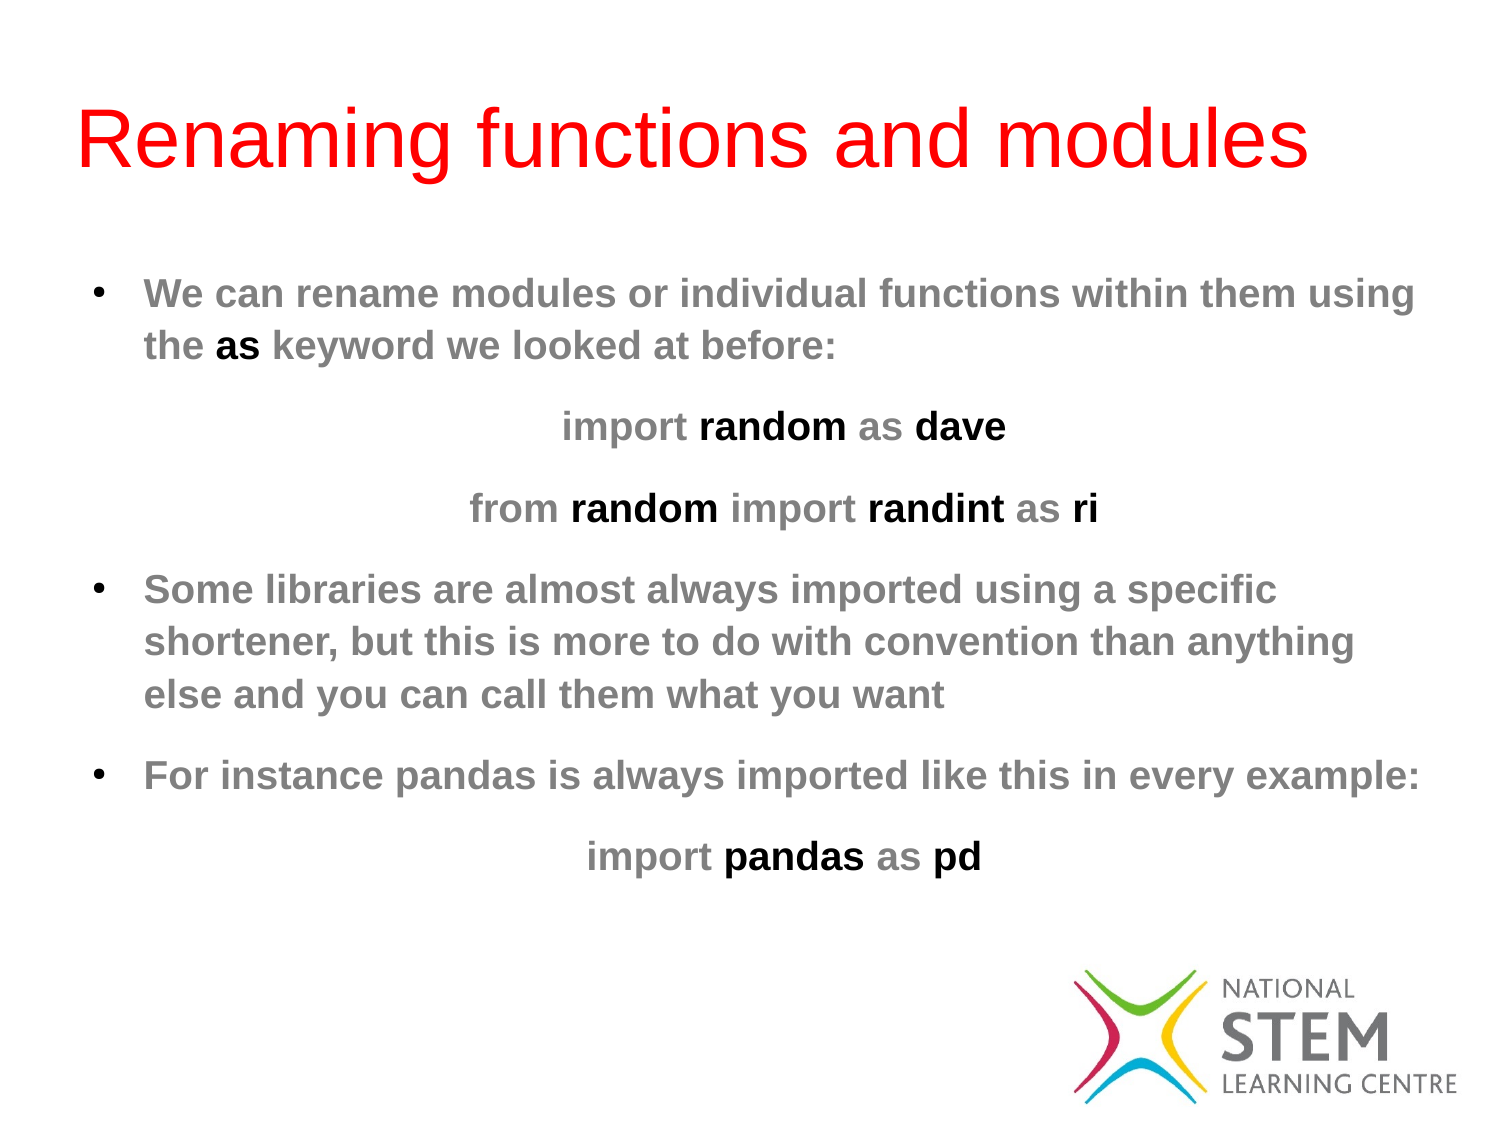

# Renaming functions and modules
We can rename modules or individual functions within them using the as keyword we looked at before:
import random as dave
from random import randint as ri
Some libraries are almost always imported using a specific shortener, but this is more to do with convention than anything else and you can call them what you want
For instance pandas is always imported like this in every example:
import pandas as pd